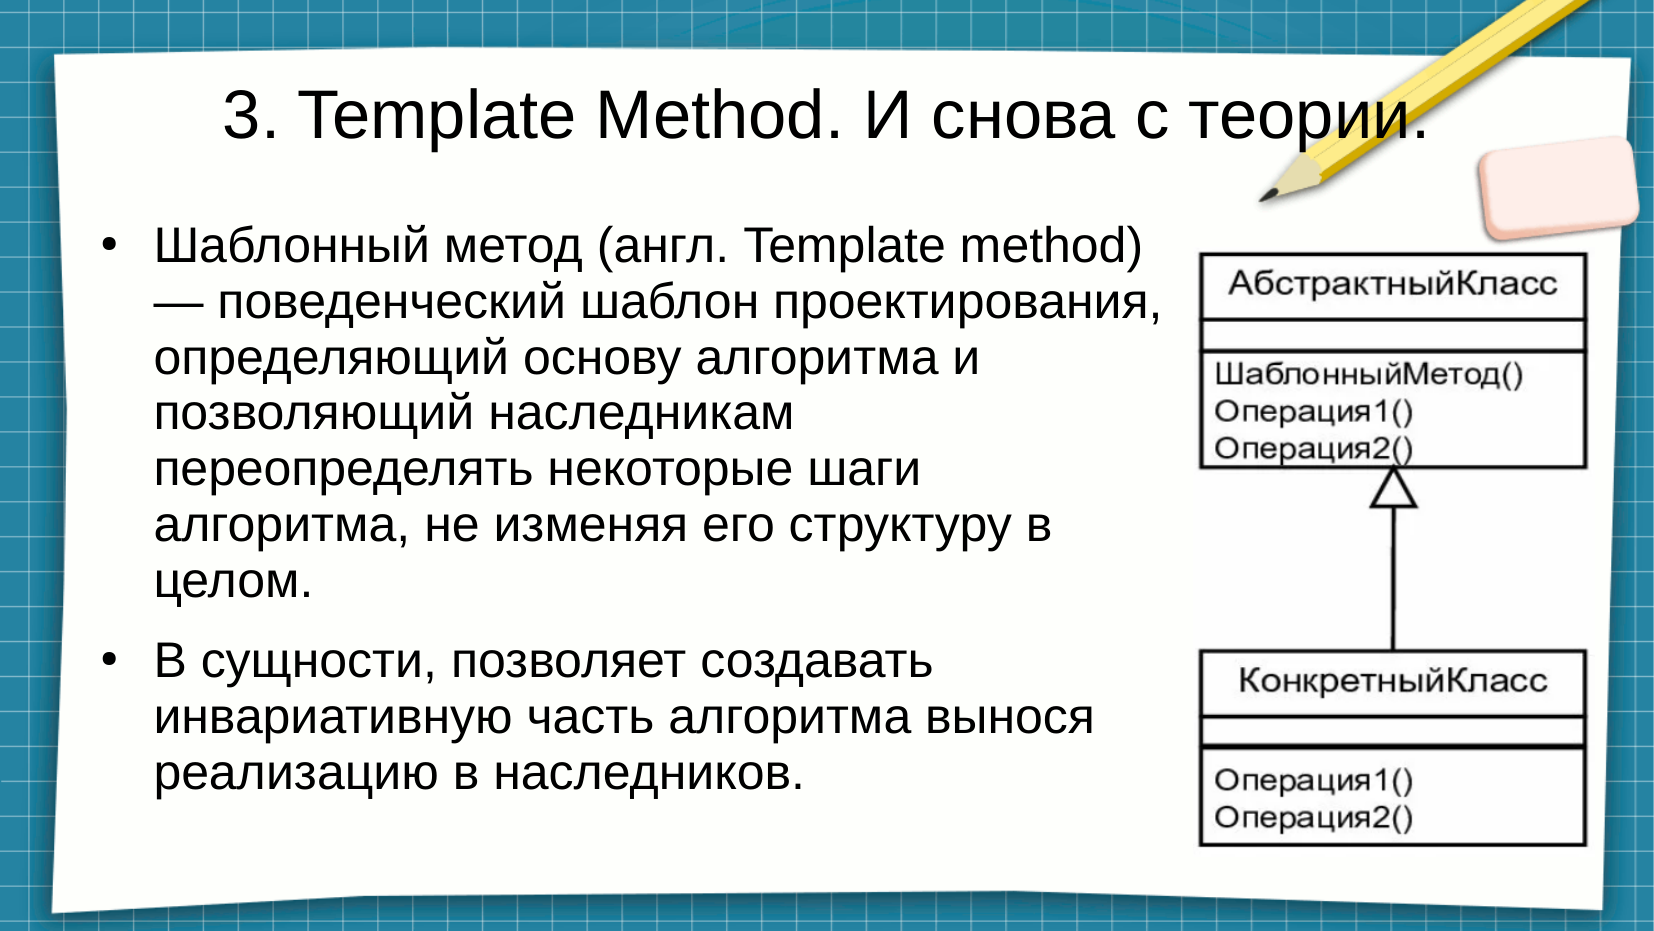

# 3. Template Method. И снова с теории.
Шаблонный метод (англ. Template method) — поведенческий шаблон проектирования, определяющий основу алгоритма и позволяющий наследникам переопределять некоторые шаги алгоритма, не изменяя его структуру в целом.
В сущности, позволяет создавать инвариативную часть алгоритма вынося реализацию в наследников.